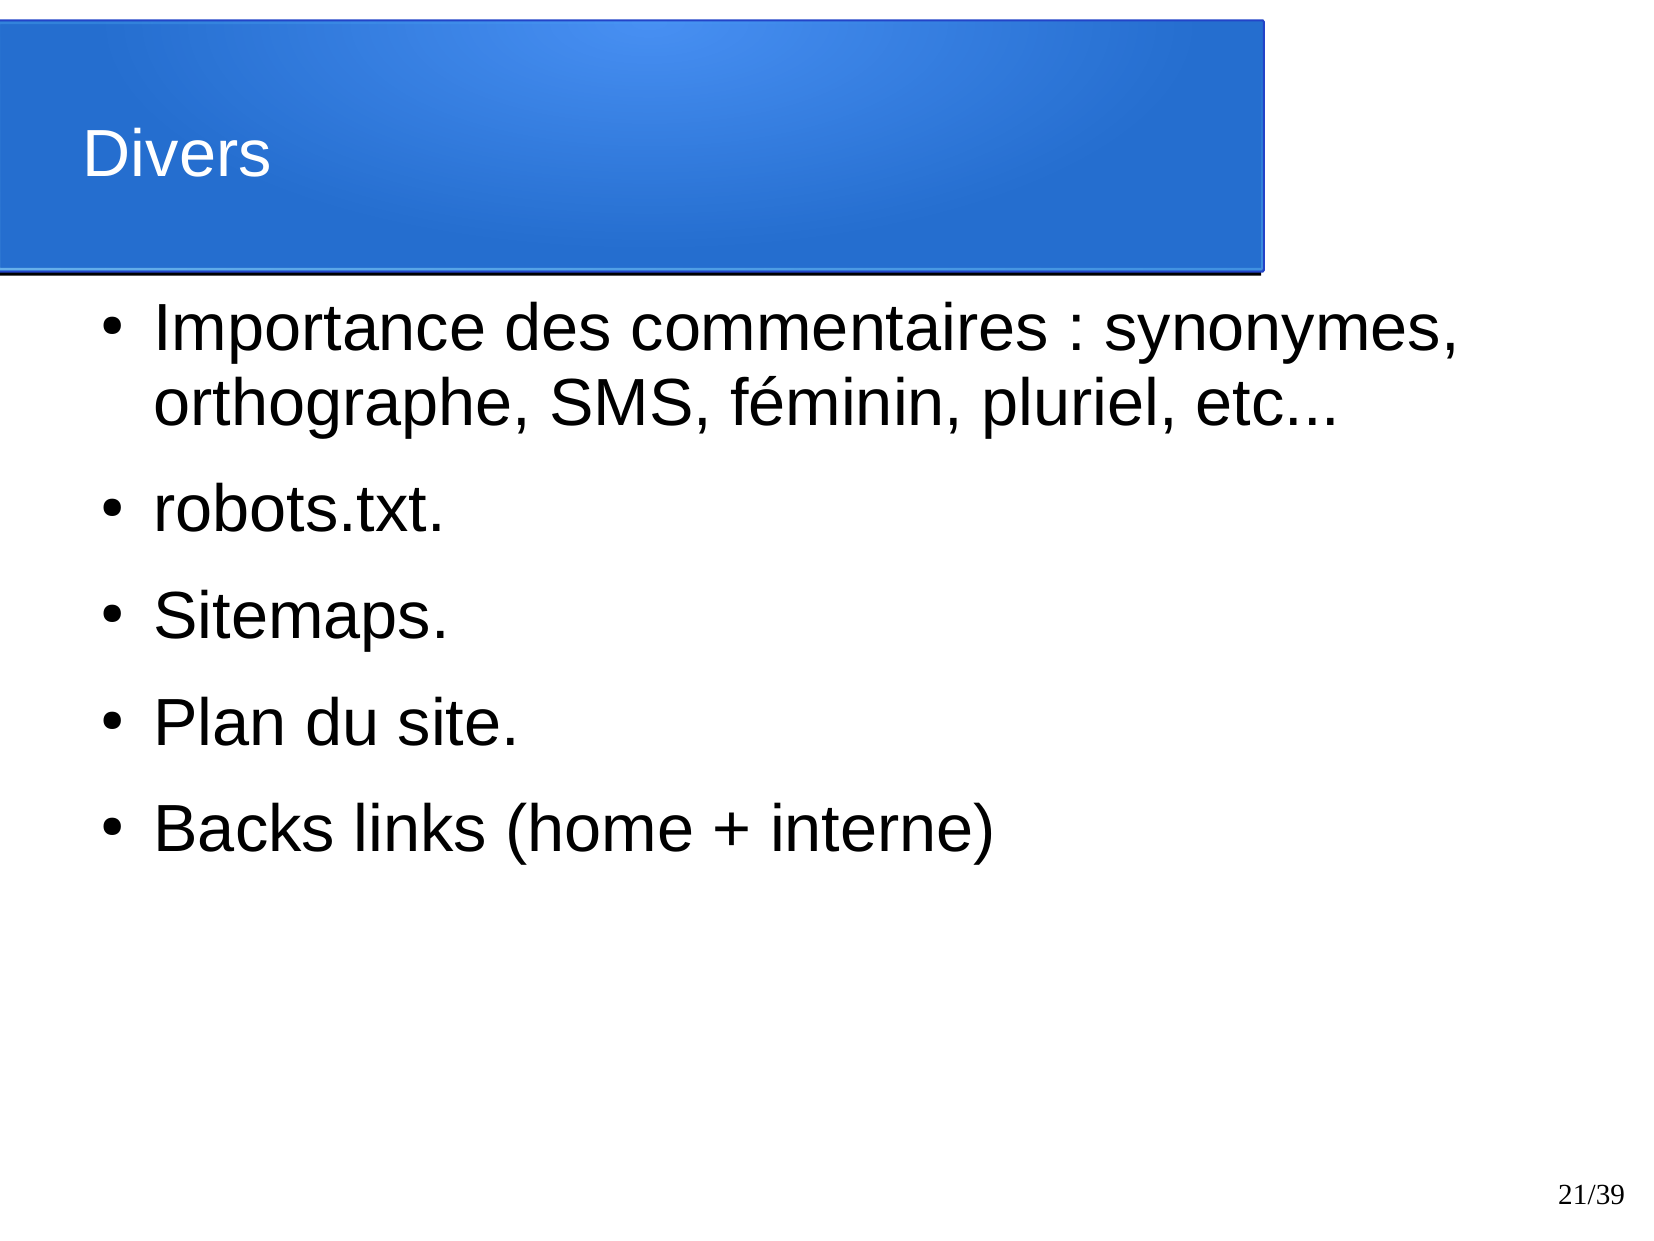

# Divers
Importance des commentaires : synonymes, orthographe, SMS, féminin, pluriel, etc...
robots.txt.
Sitemaps.
Plan du site.
Backs links (home + interne)